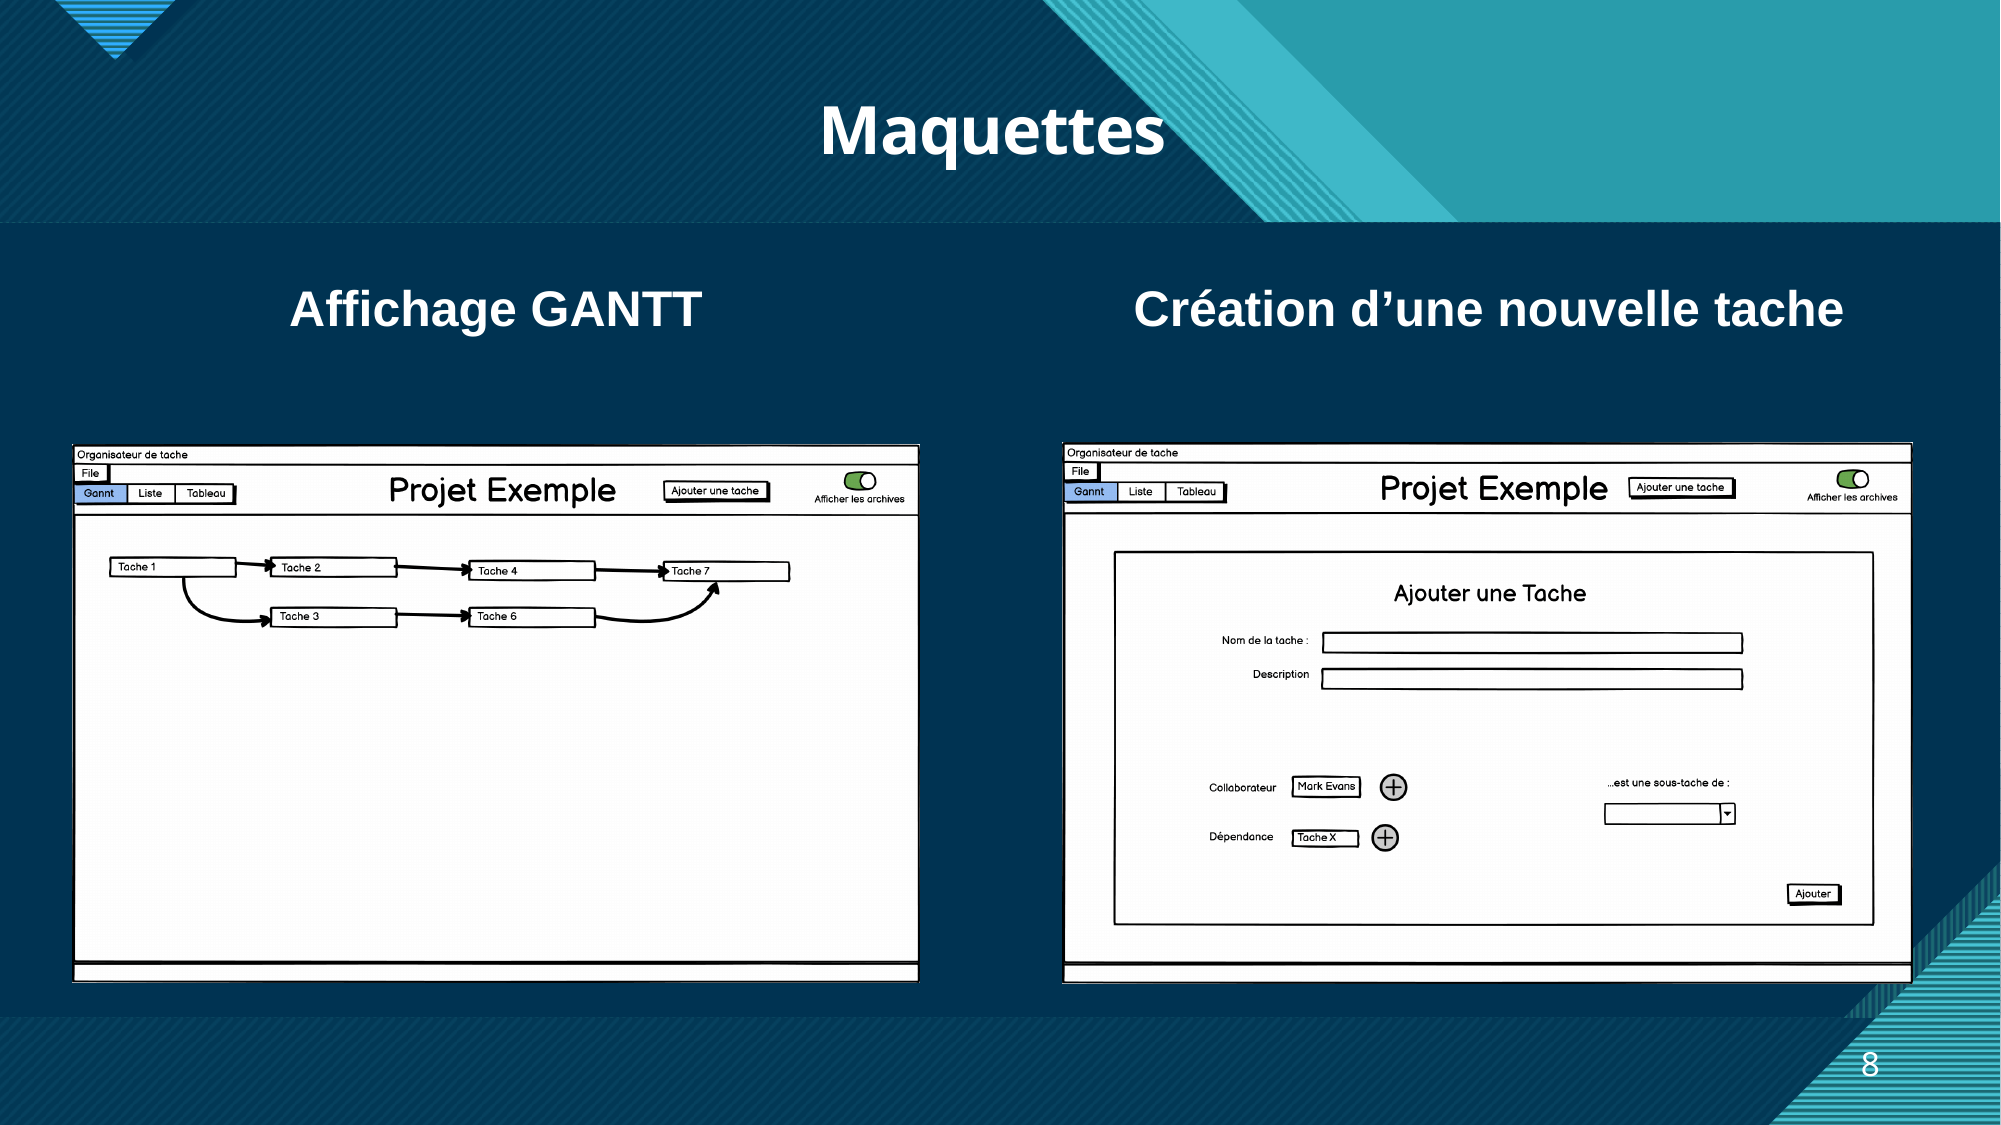

# Maquettes
Affichage GANTT
Création d’une nouvelle tache